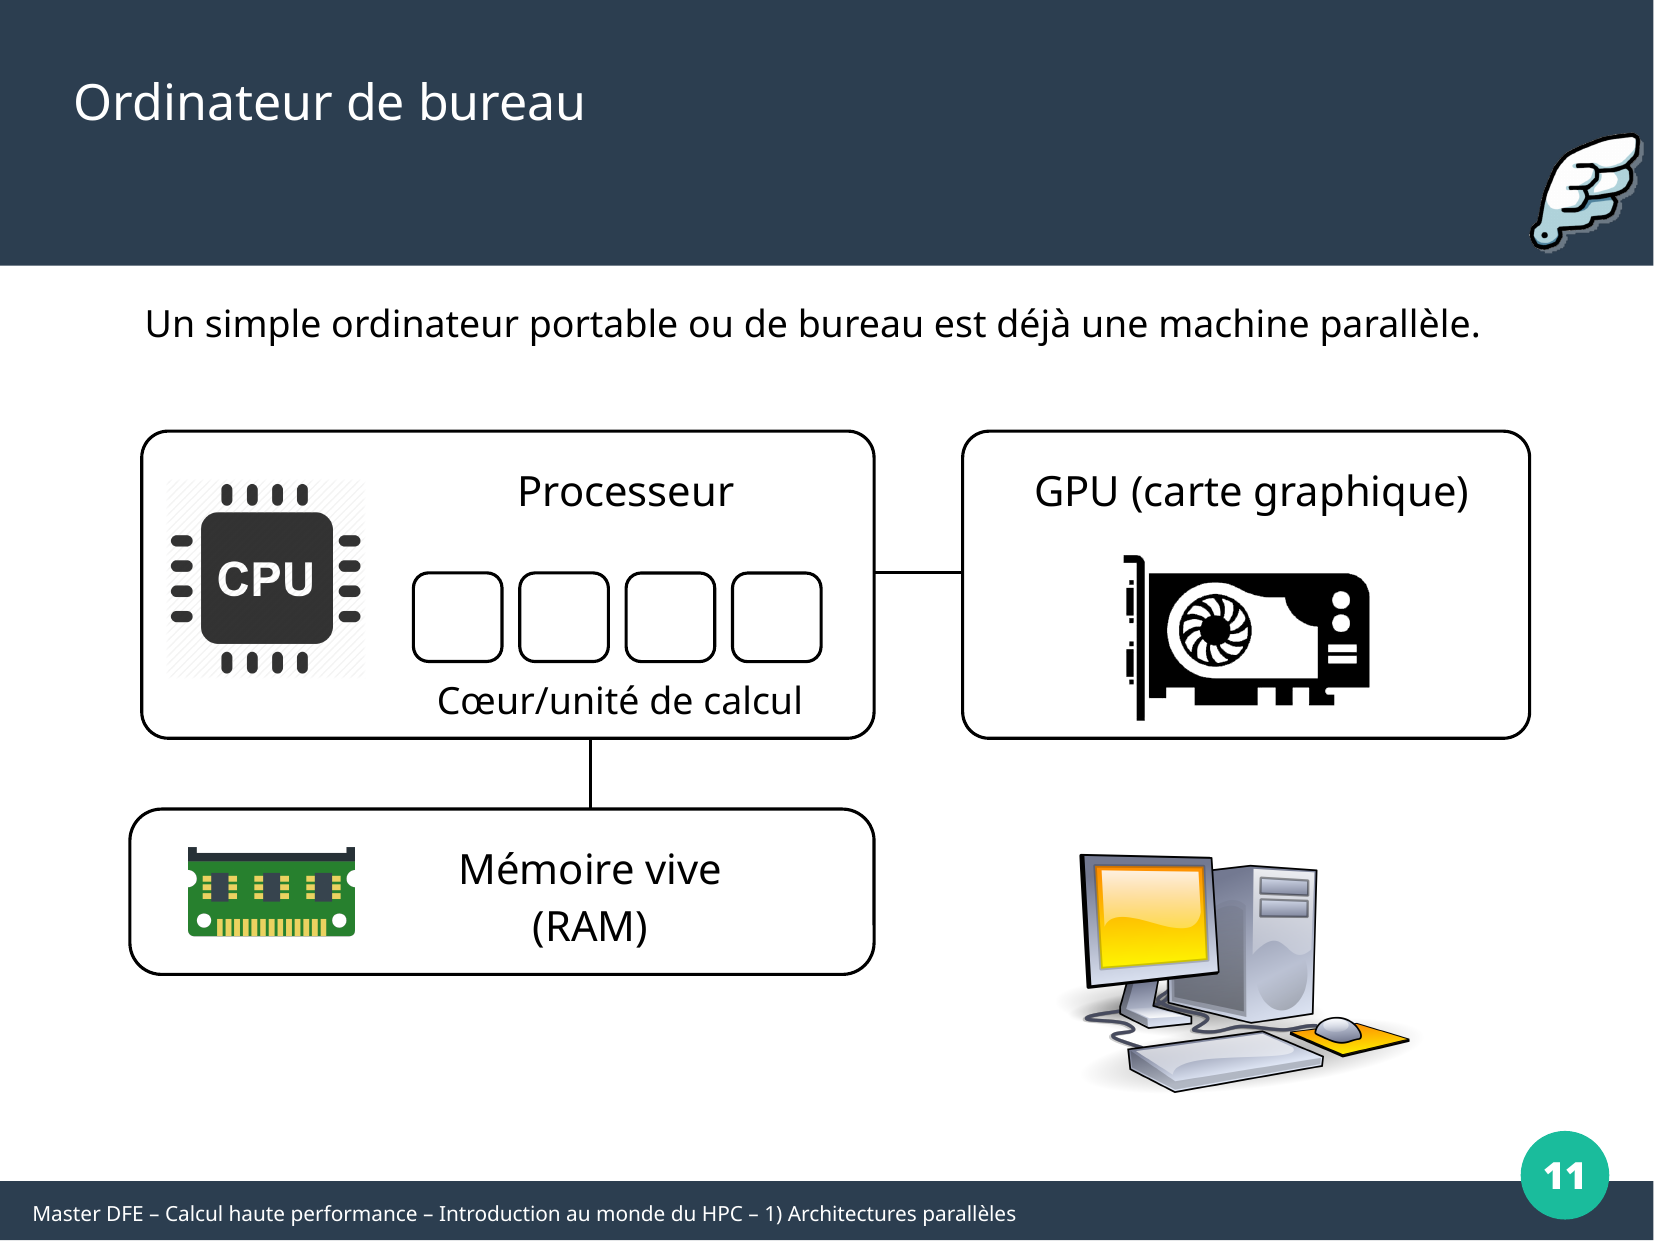

Ordinateur de bureau
Un simple ordinateur portable ou de bureau est déjà une machine parallèle.
Processeur
GPU (carte graphique)
Cœur/unité de calcul
Mémoire vive (RAM)
11
Master DFE – Calcul haute performance – Introduction au monde du HPC – 1) Architectures parallèles